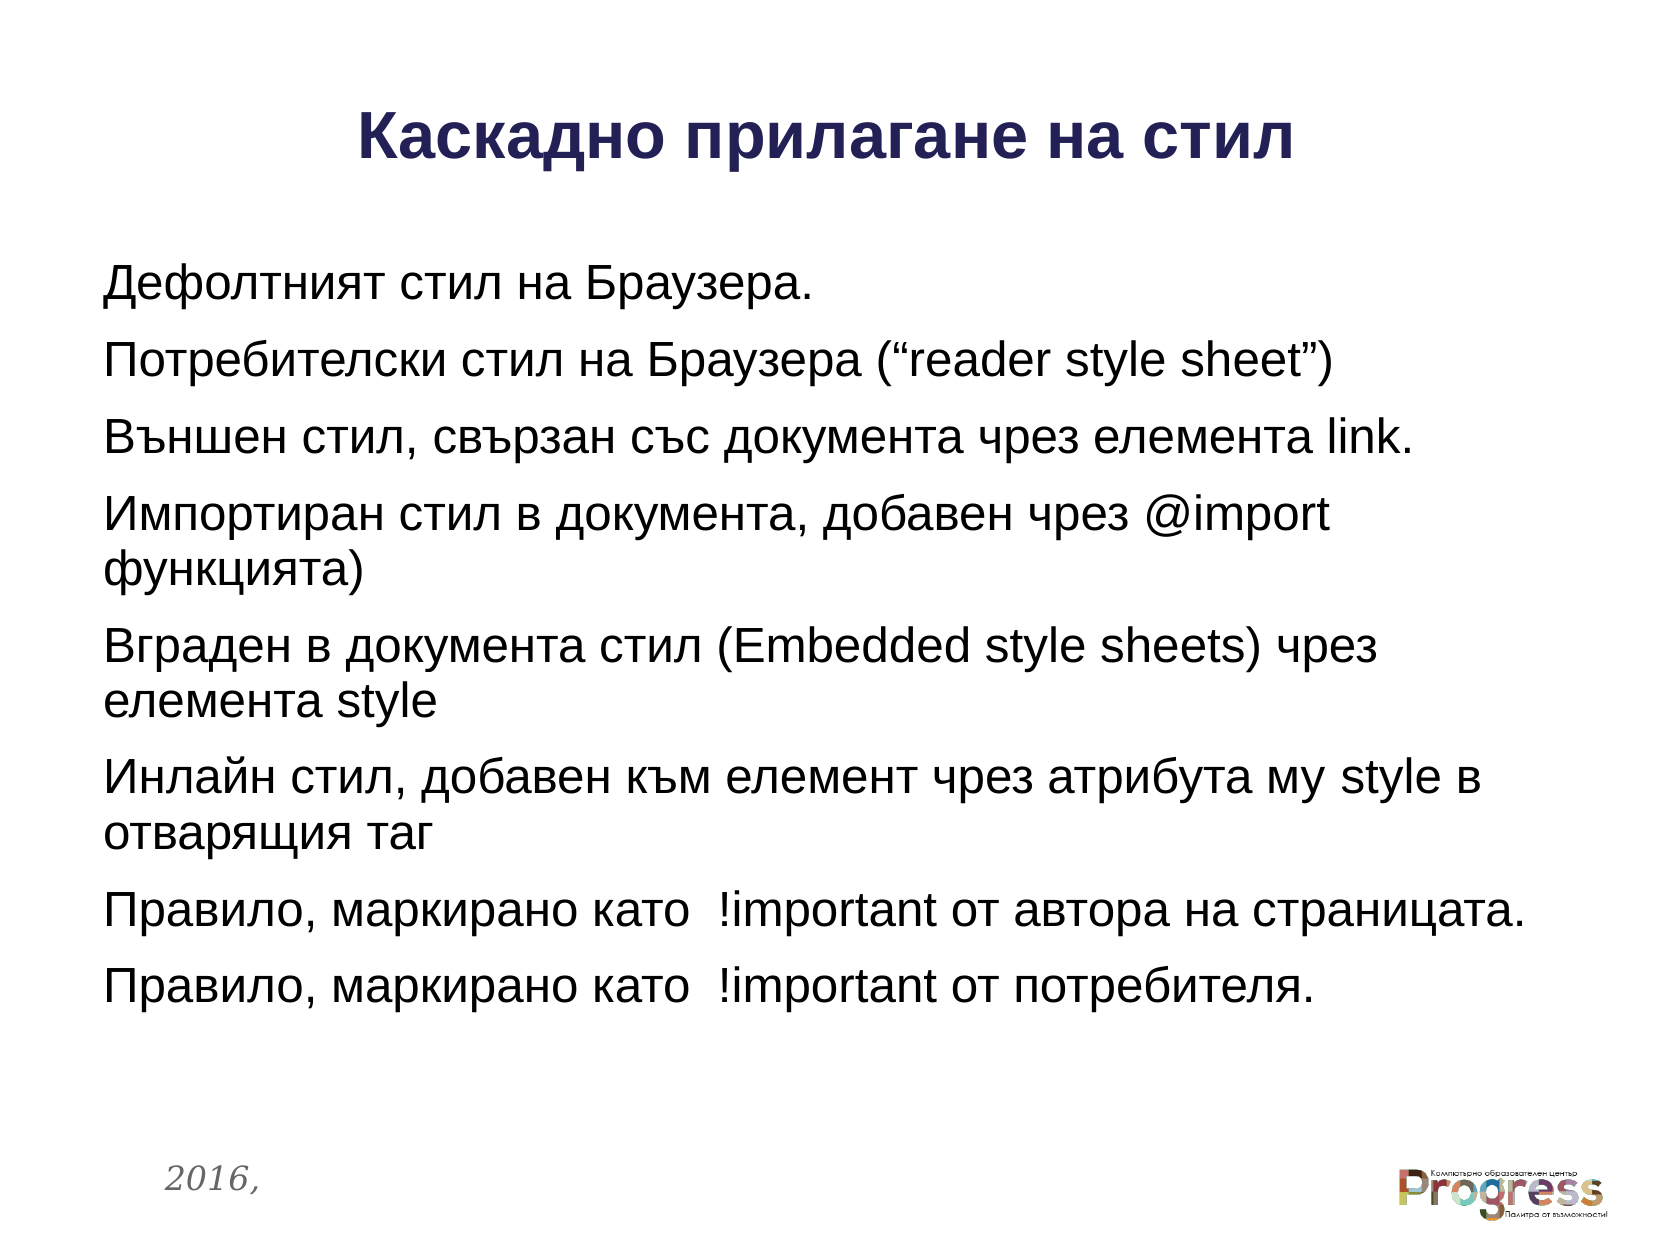

# Каскадно прилагане на стил
Дефолтният стил на Браузера.
Потребителски стил на Браузера (“reader style sheet”)
Външен стил, свързан със документа чрез елемента link.
Импортиран стил в документа, добавен чрез @import функцията)
Вграден в документа стил (Embedded style sheets) чрез елемента style
Инлайн стил, добавен към елемент чрез атрибута му style в отварящия таг
Правило, маркирано като !important от автора на страницата.
Правило, маркирано като !important от потребителя.
2016,